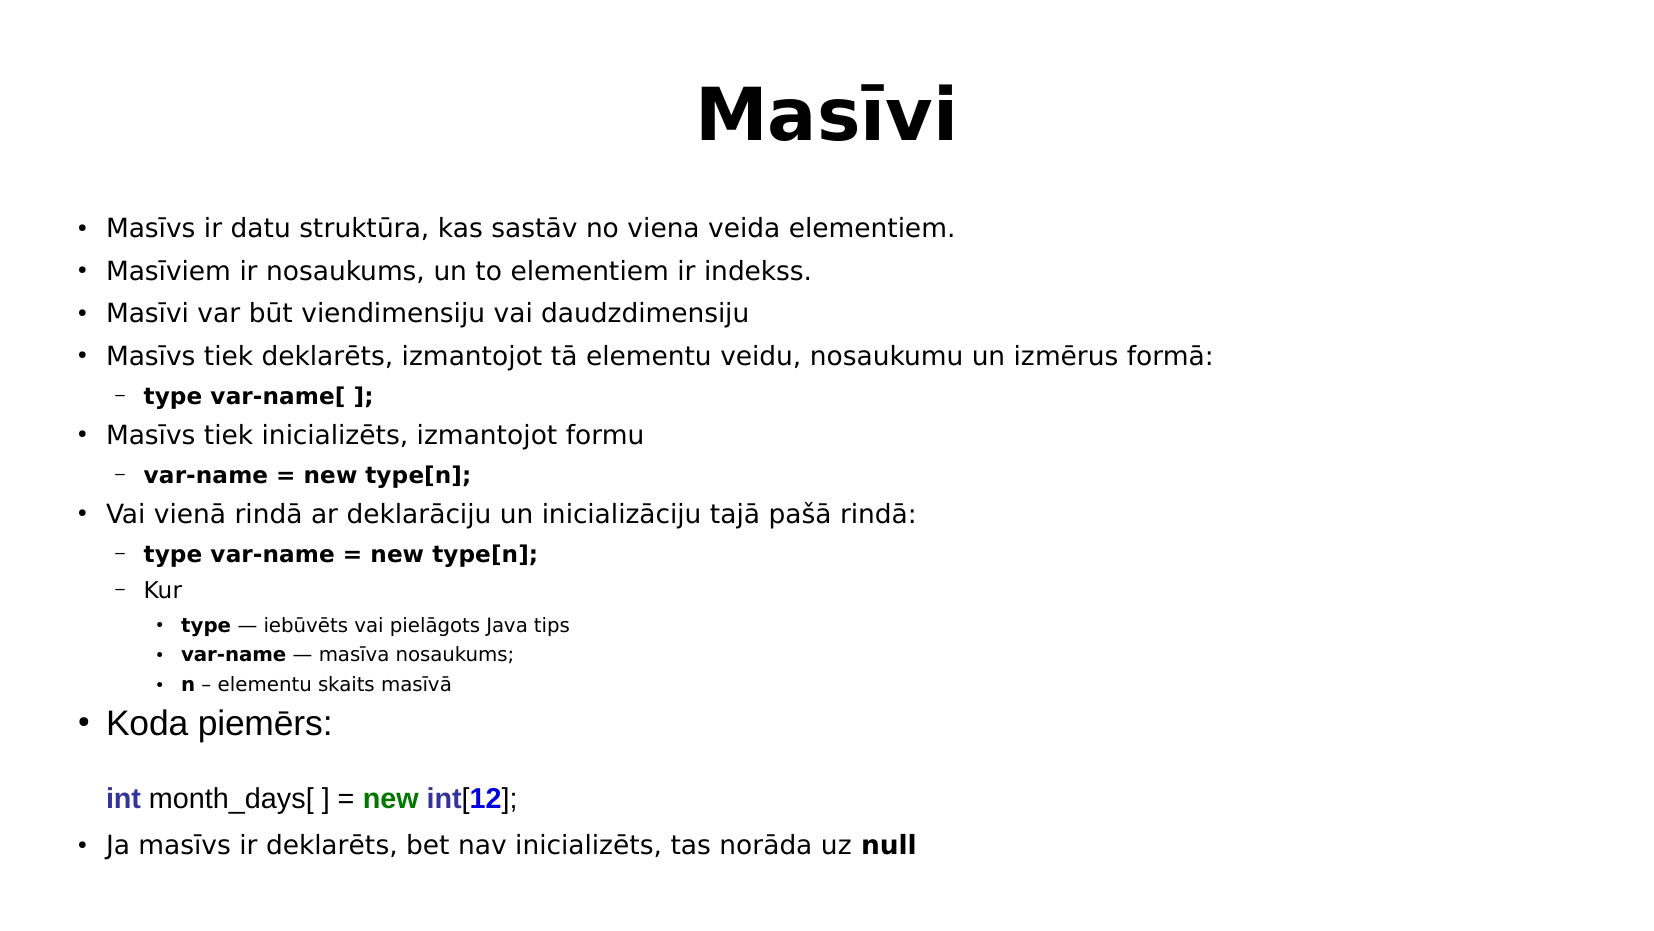

# Masīvi
Masīvs ir datu struktūra, kas sastāv no viena veida elementiem.
Masīviem ir nosaukums, un to elementiem ir indekss.
Masīvi var būt viendimensiju vai daudzdimensiju
Masīvs tiek deklarēts, izmantojot tā elementu veidu, nosaukumu un izmērus formā:
type var-name[ ];
Masīvs tiek inicializēts, izmantojot formu
var-name = new type[n];
Vai vienā rindā ar deklarāciju un inicializāciju tajā pašā rindā:
type var-name = new type[n];
Kur
type — iebūvēts vai pielāgots Java tips
var-name — masīva nosaukums;
n – elementu skaits masīvā
Koda piemērs:
int month_days[ ] = new int[12];
Ja masīvs ir deklarēts, bet nav inicializēts, tas norāda uz null